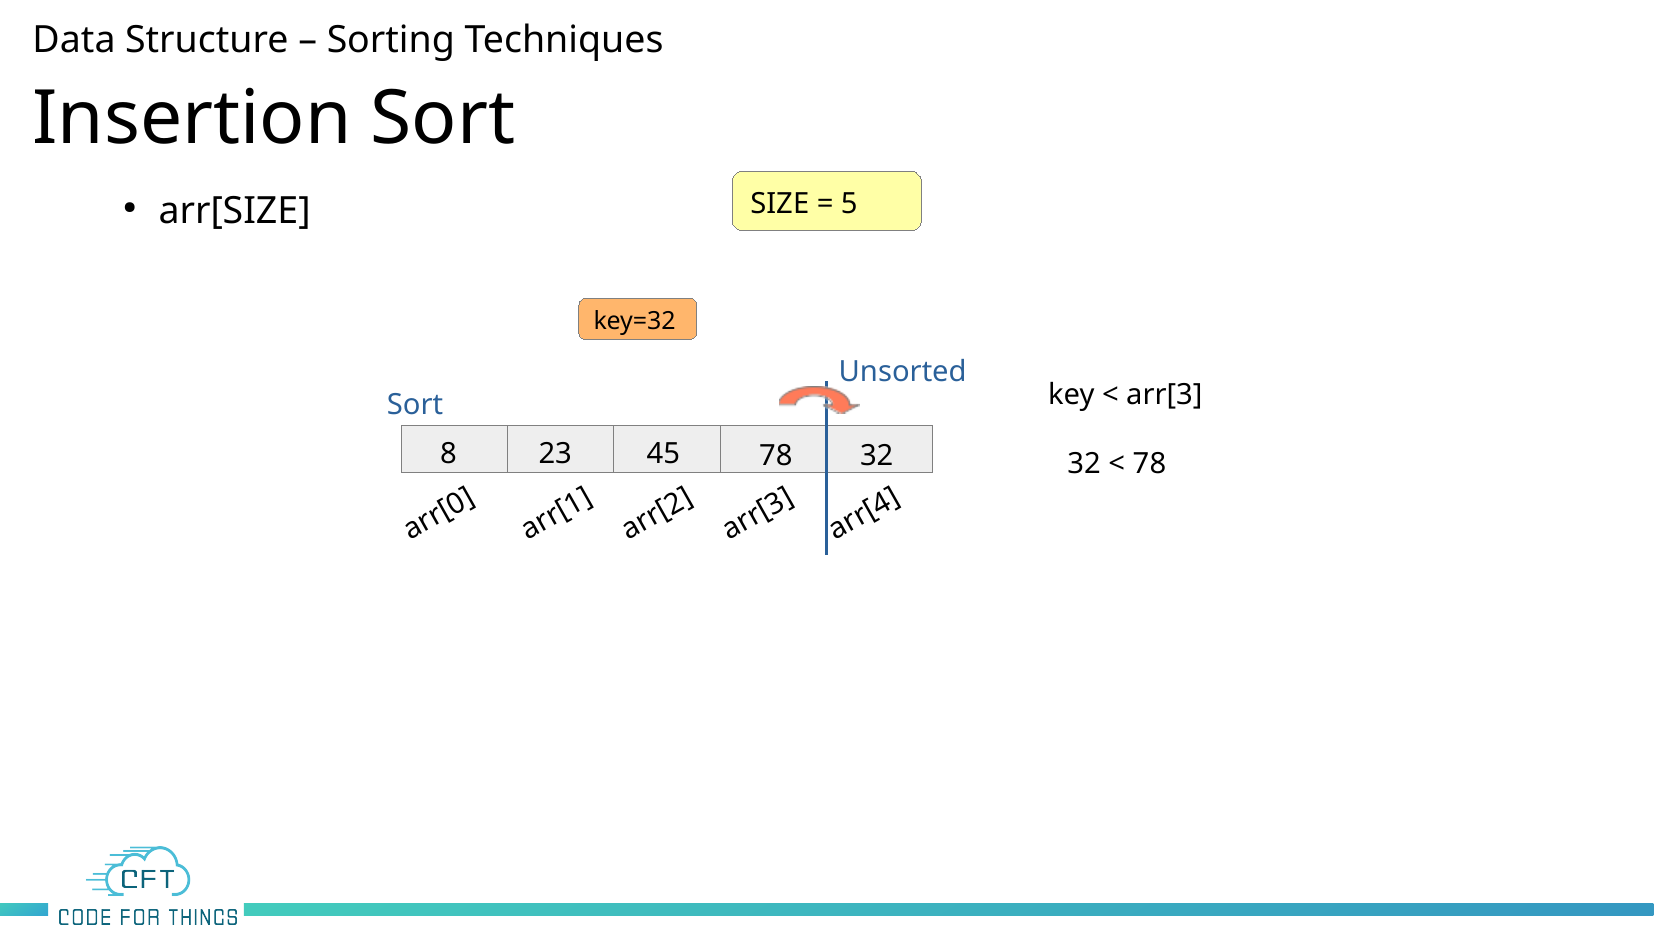

# Data Structure – Sorting Techniques Insertion Sort
SIZE = 5
arr[SIZE]
key=32
Unsorted
key < arr[3]
Sort
arr[1]
arr[4]
arr[0]
arr[2]
arr[3]
8
23
45
78
32
 32 < 78